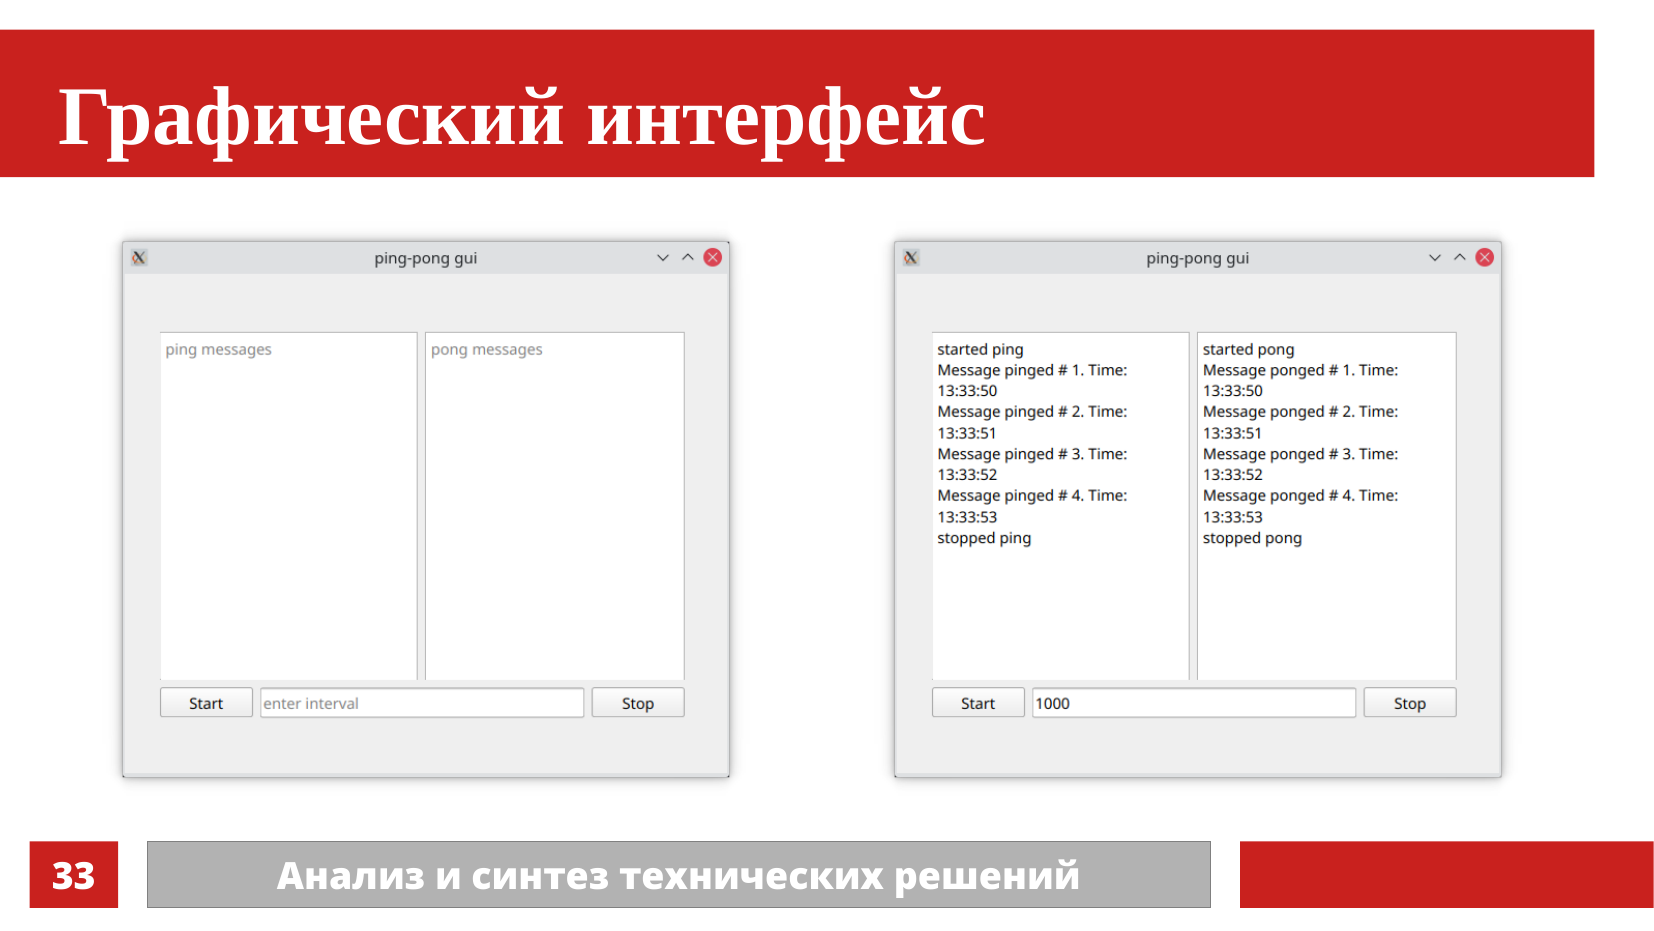

# Графический интерфейс
33
Анализ и синтез технических решений